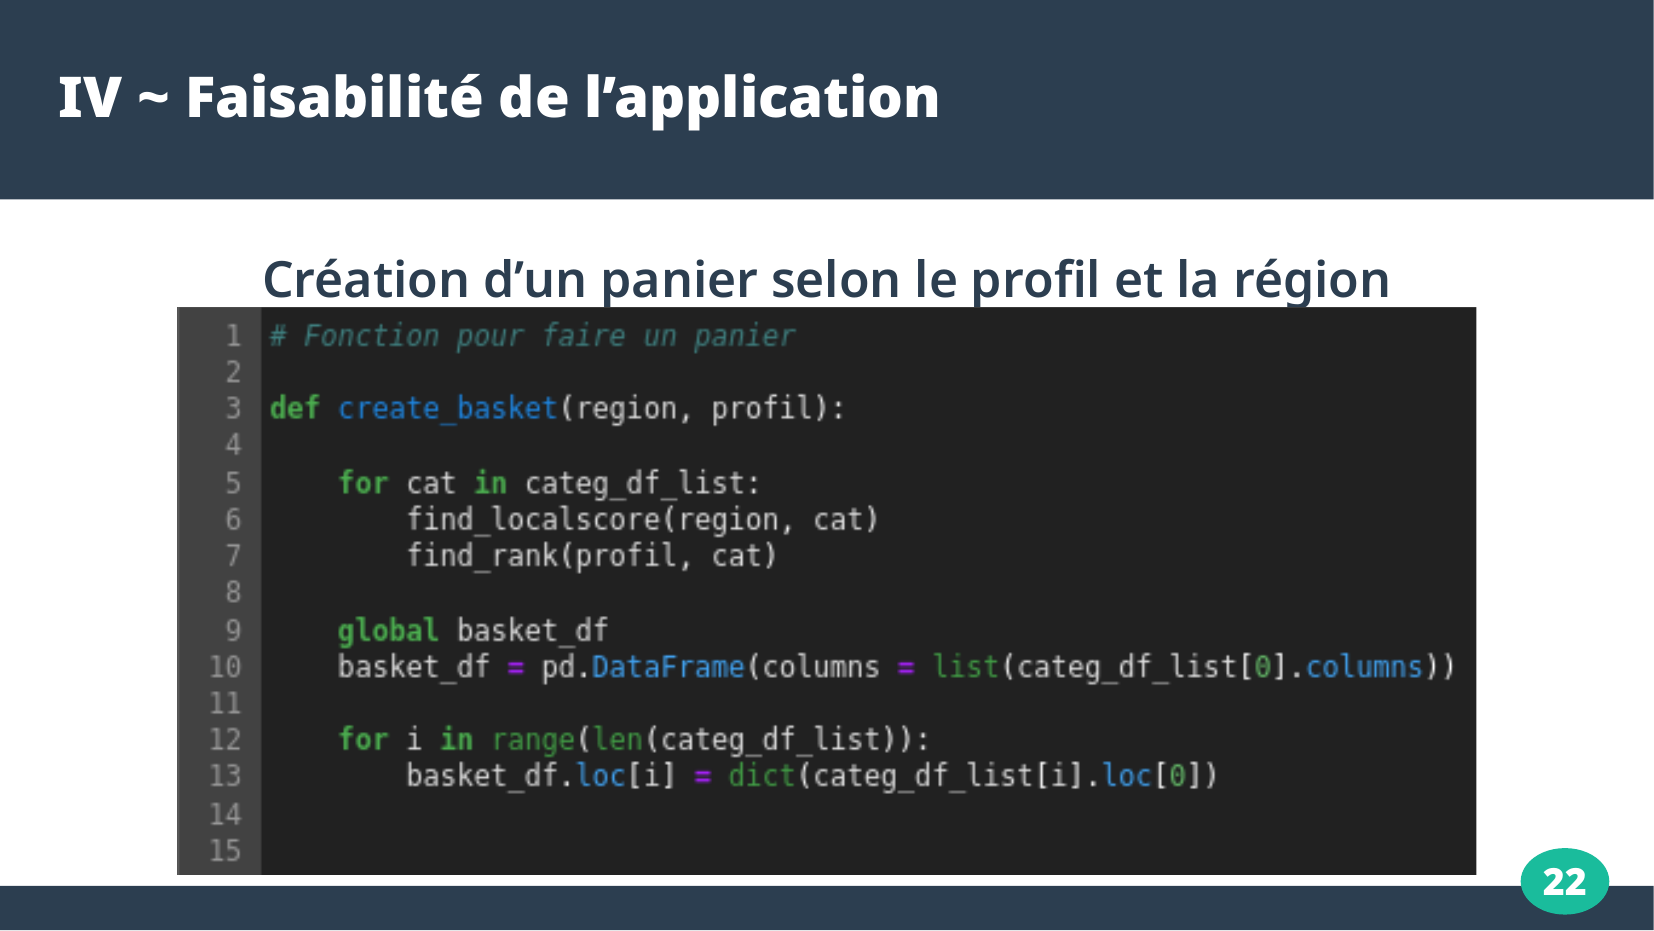

# IV ~ Faisabilité de l’application
Création d’un panier selon le profil et la région
22